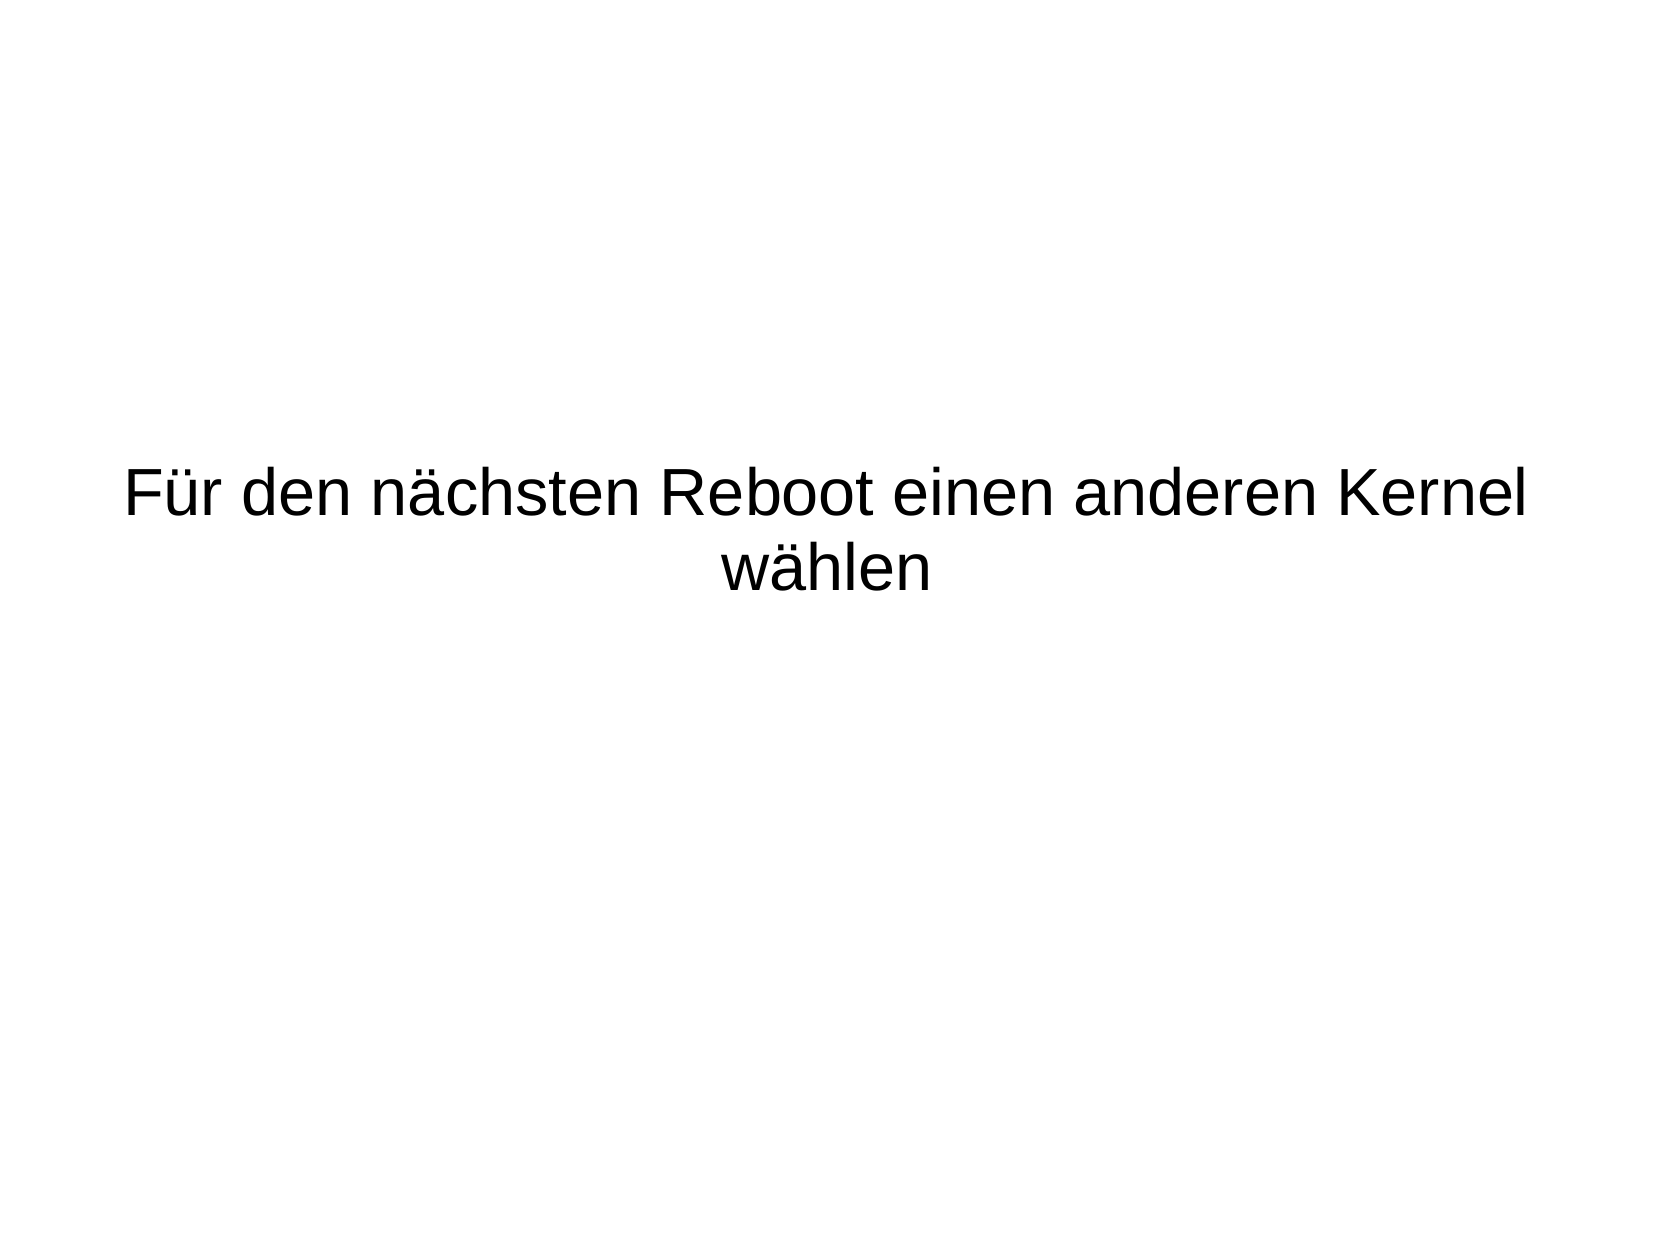

# Für den nächsten Reboot einen anderen Kernel wählen